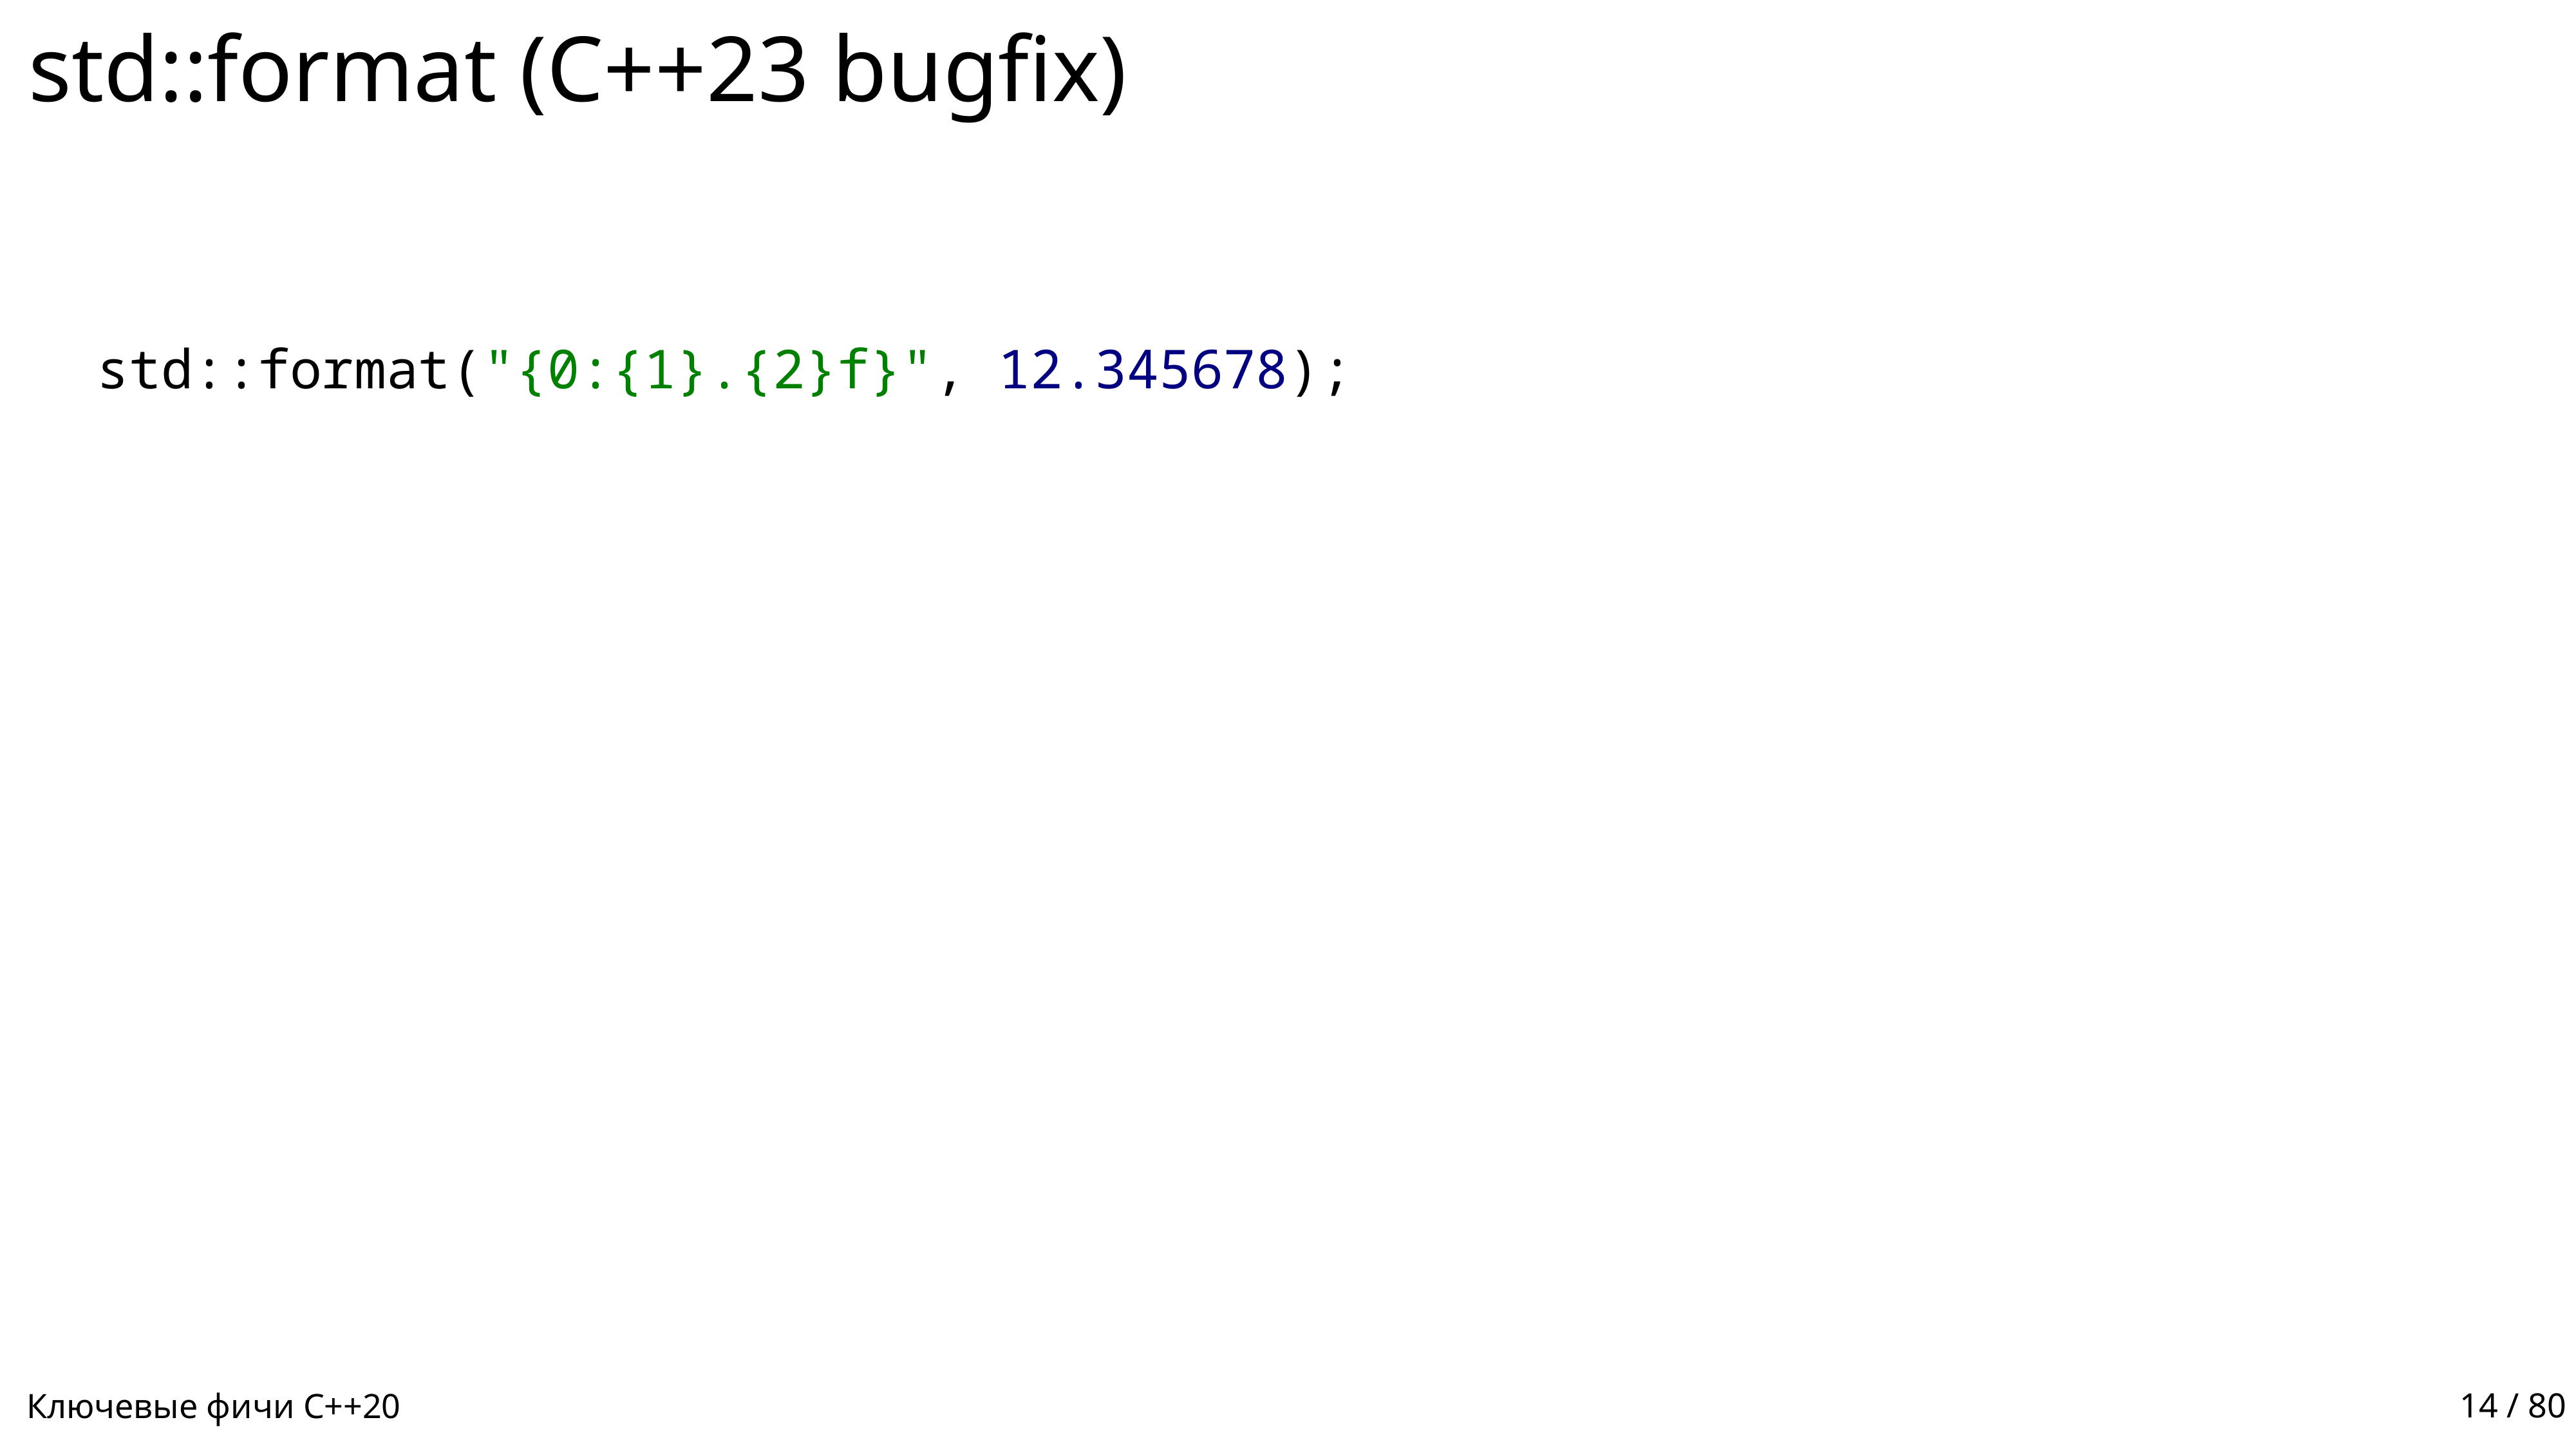

# std::format (C++23 bugfix)
std::format("{0:{1}.{2}f}", 12.345678);
Ключевые фичи С++20